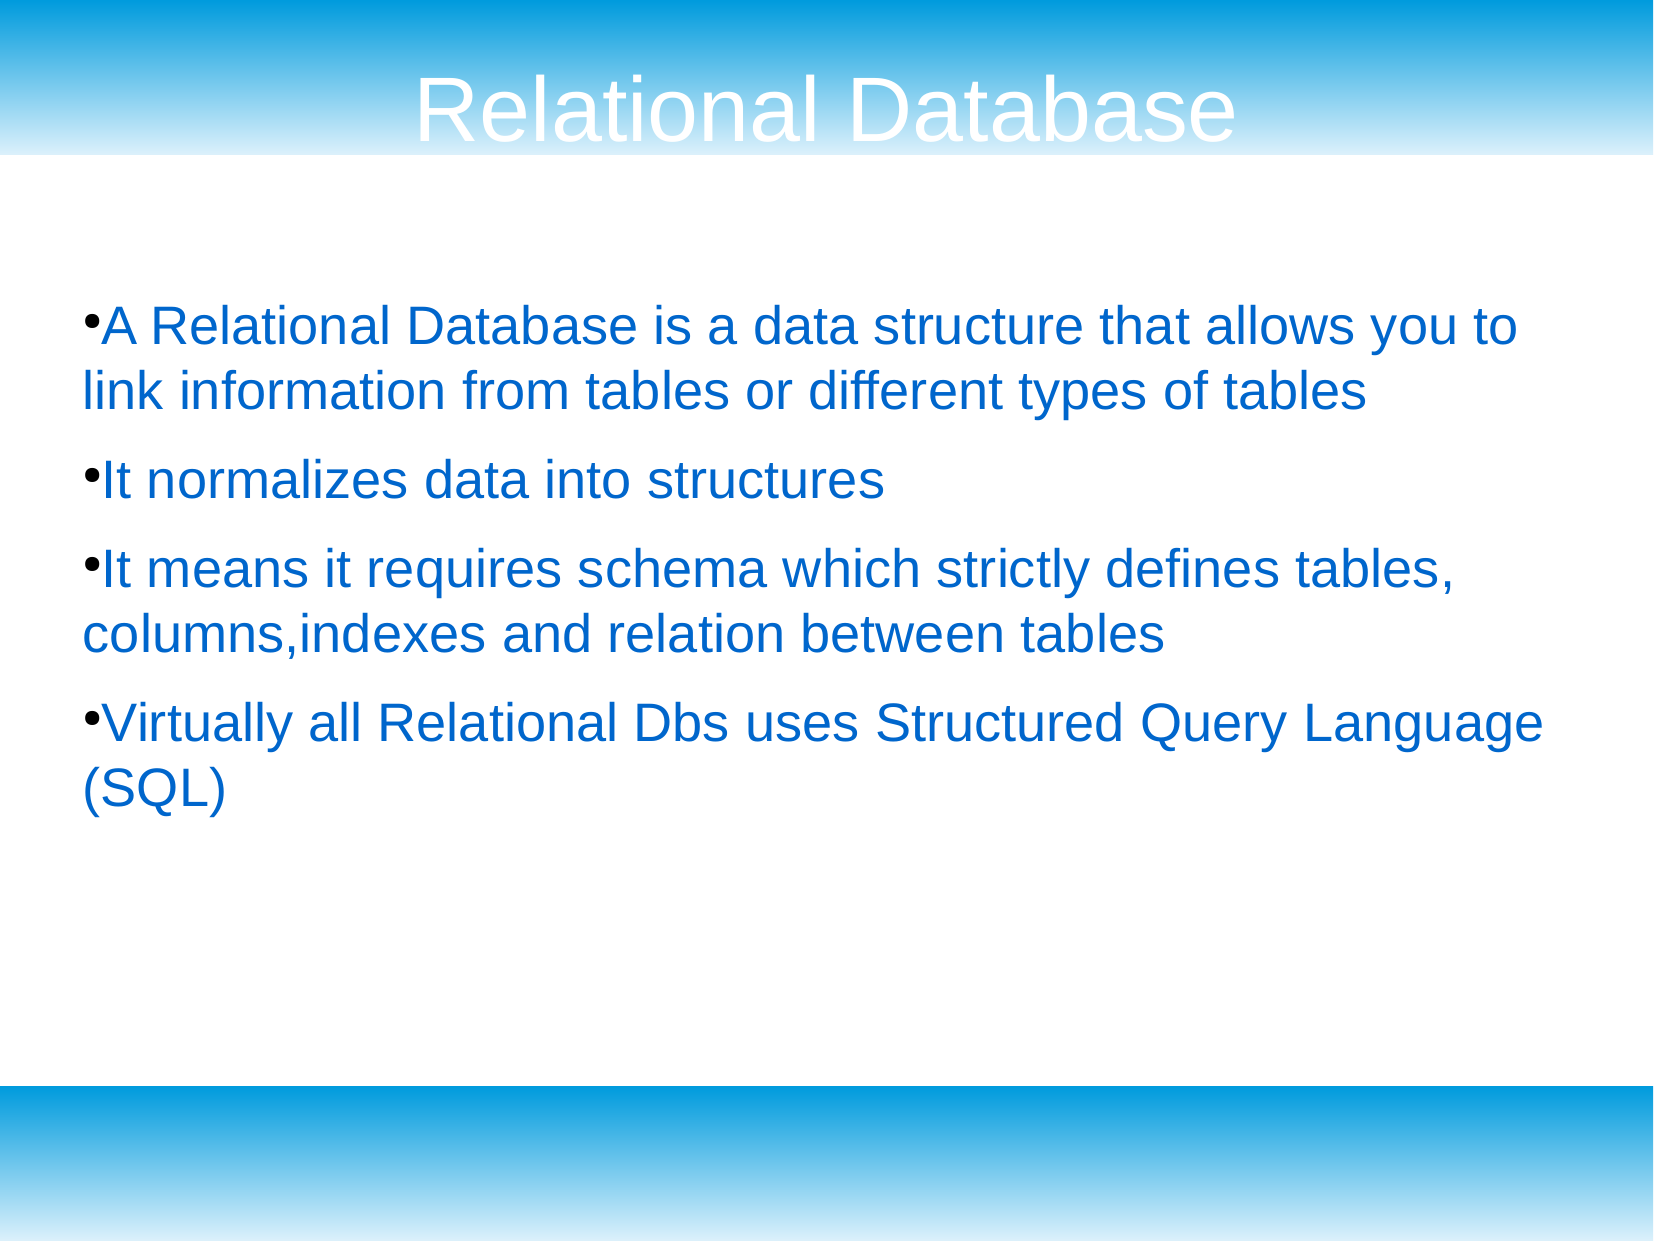

# Relational Database
A Relational Database is a data structure that allows you to link information from tables or different types of tables
It normalizes data into structures
It means it requires schema which strictly defines tables, columns,indexes and relation between tables
Virtually all Relational Dbs uses Structured Query Language (SQL)